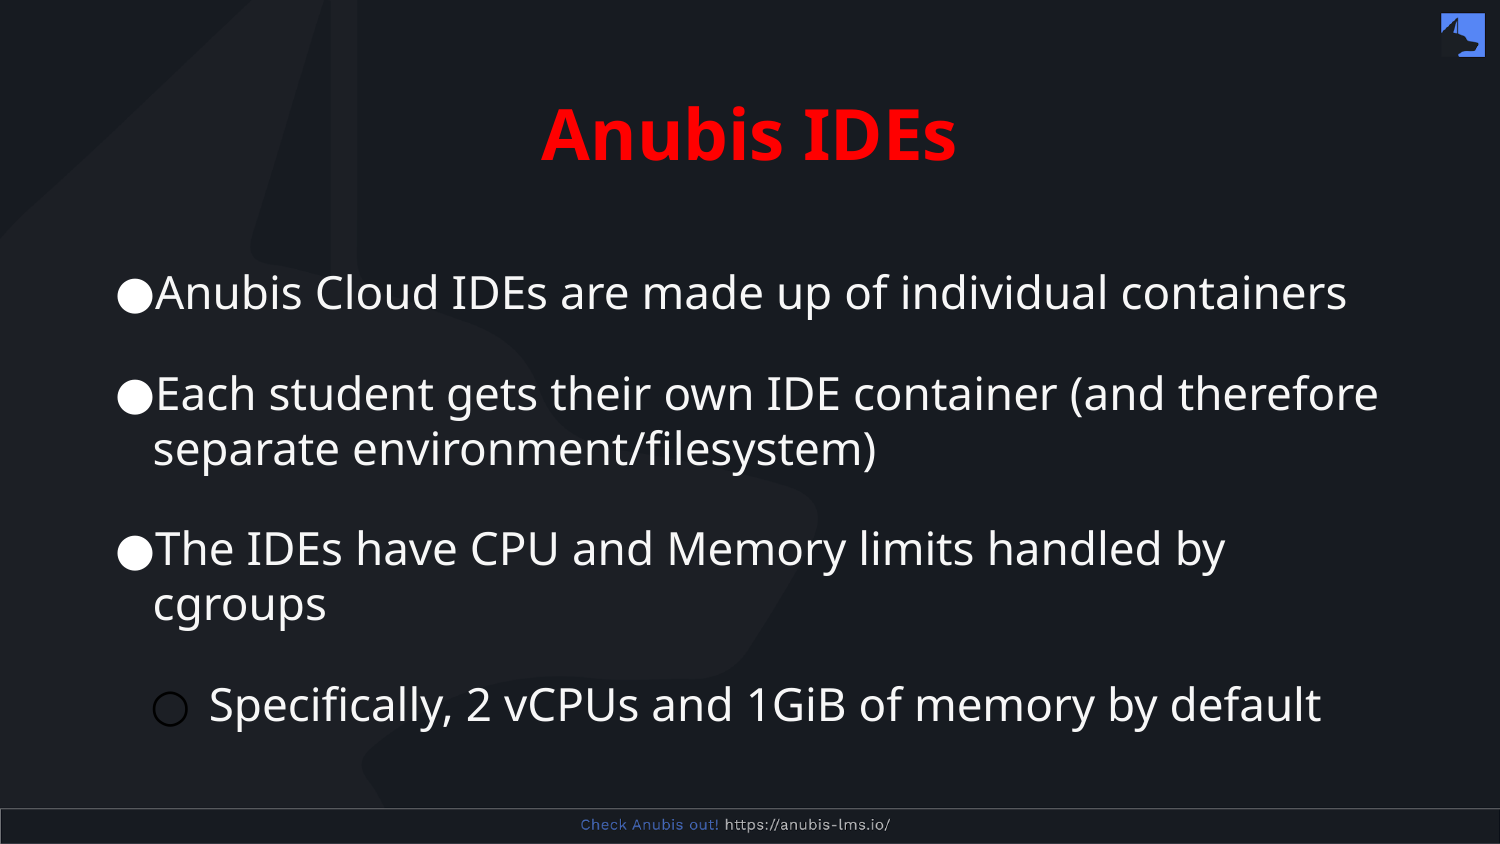

Anubis IDEs
# Anubis Cloud IDEs are made up of individual containers
Each student gets their own IDE container (and therefore separate environment/filesystem)
The IDEs have CPU and Memory limits handled by cgroups
Specifically, 2 vCPUs and 1GiB of memory by default